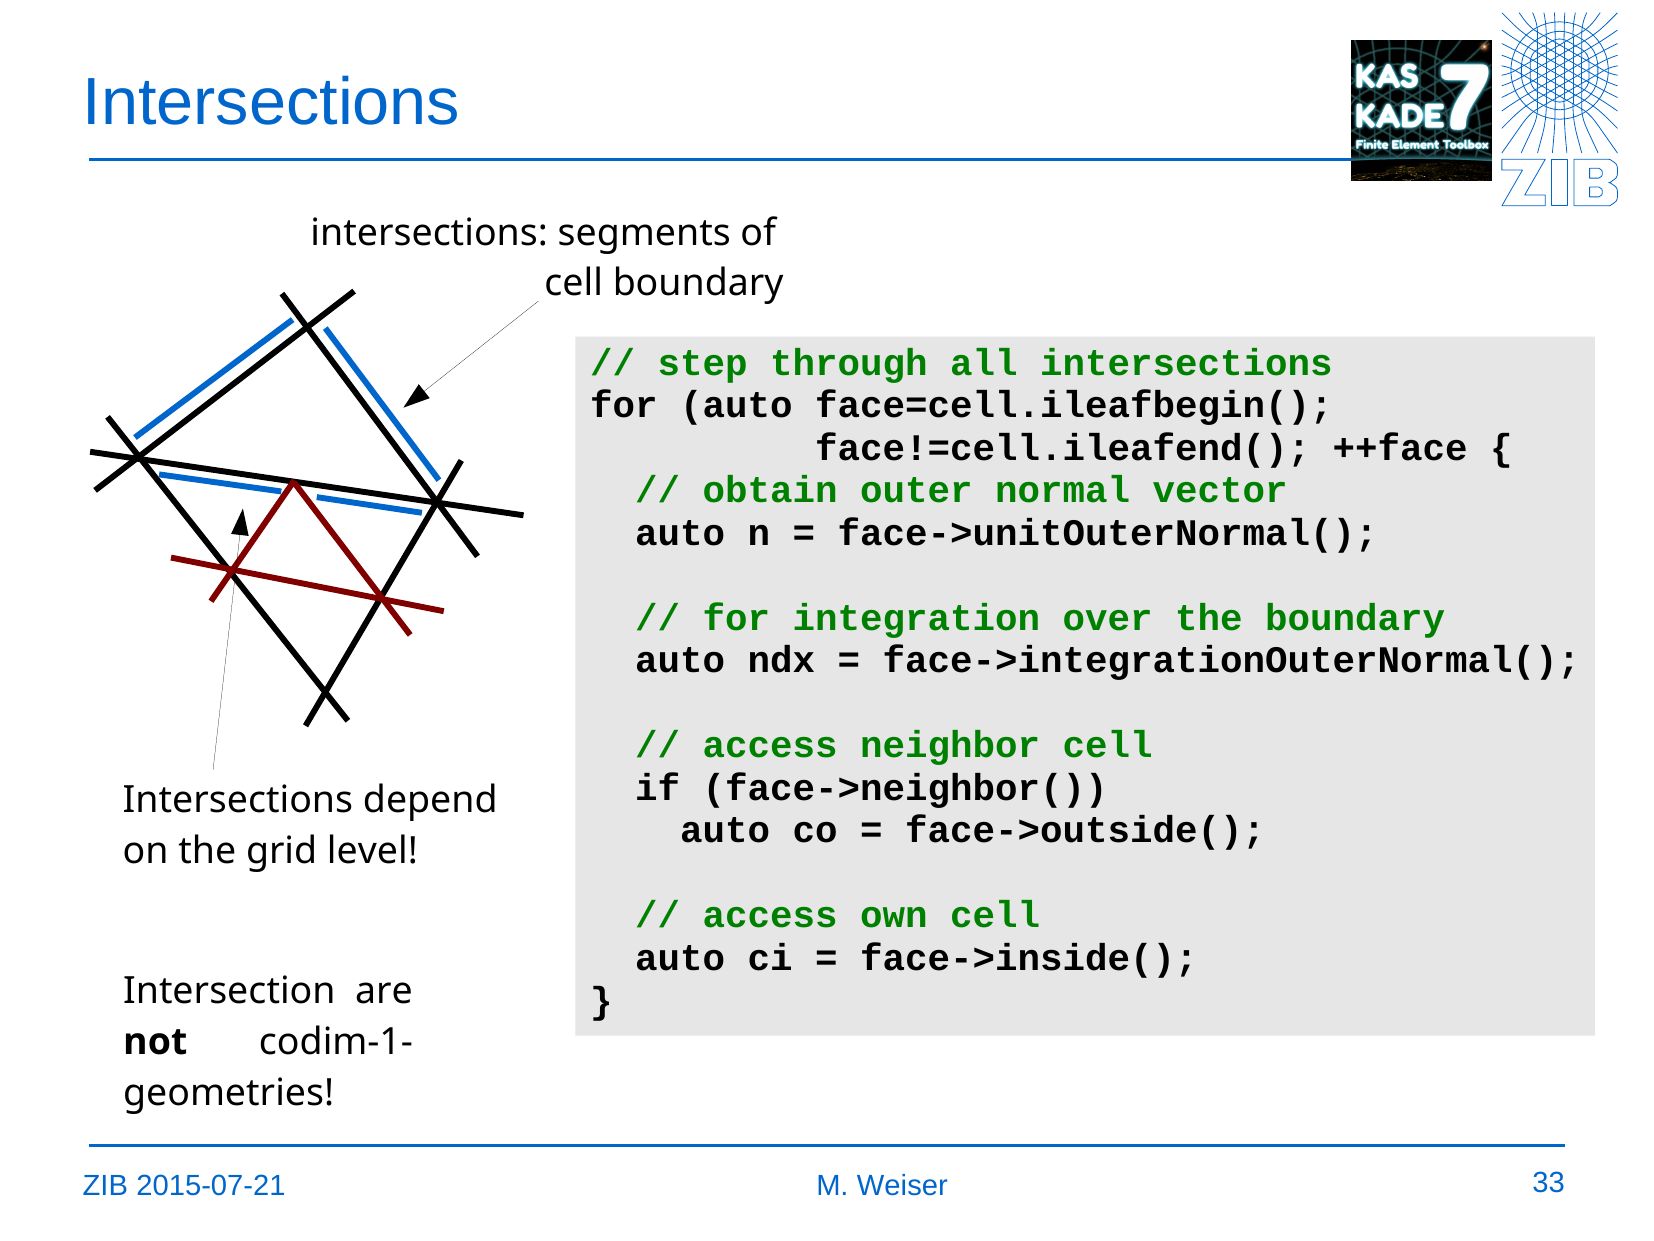

# Intersections
intersections: segments of
 cell boundary
// step through all intersections
for (auto face=cell.ileafbegin();
 face!=cell.ileafend(); ++face {
 // obtain outer normal vector
 auto n = face->unitOuterNormal();
 // for integration over the boundary
 auto ndx = face->integrationOuterNormal();
 // access neighbor cell
 if (face->neighbor())
 auto co = face->outside();
 // access own cell
 auto ci = face->inside();
}
Intersections depend
on the grid level!
Intersection are not codim-1-geometries!
33
ZIB 2015-07-21
M. Weiser